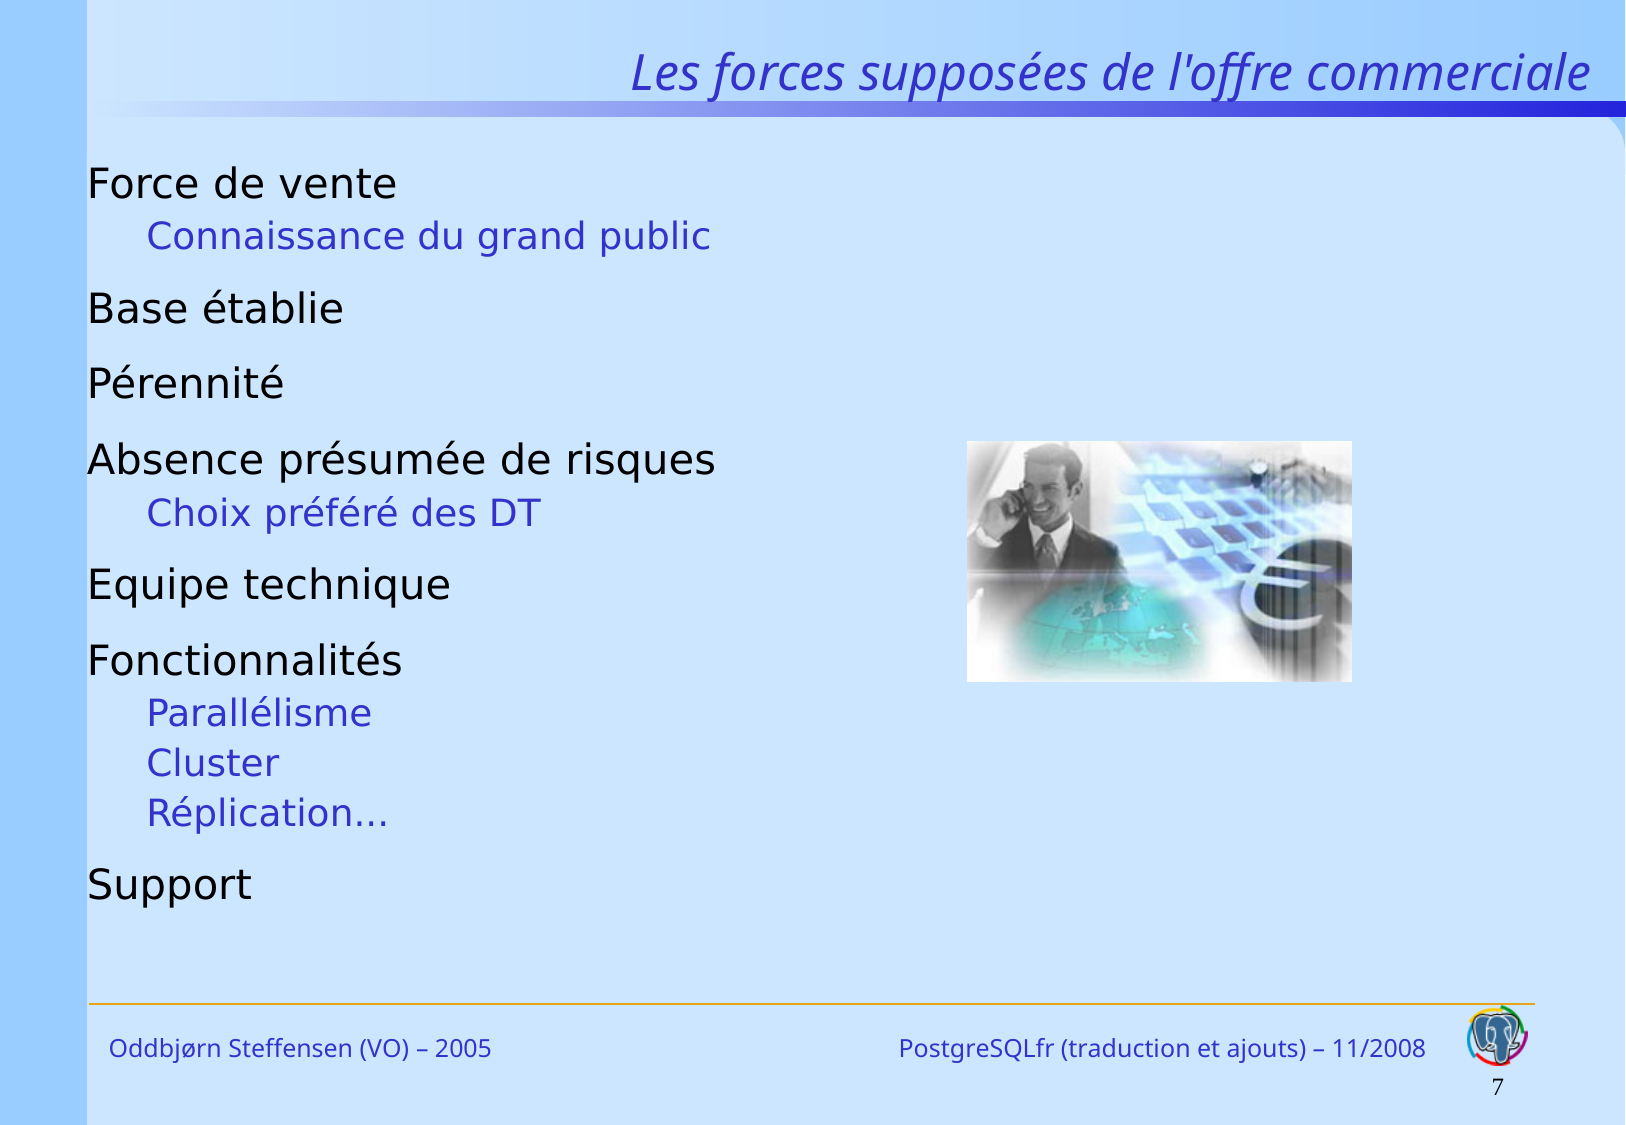

# Les forces supposées de l'offre commerciale
Force de vente
Connaissance du grand public
Base établie
Pérennité
Absence présumée de risques
Choix préféré des DT
Equipe technique
Fonctionnalités
Parallélisme
Cluster
Réplication...
Support